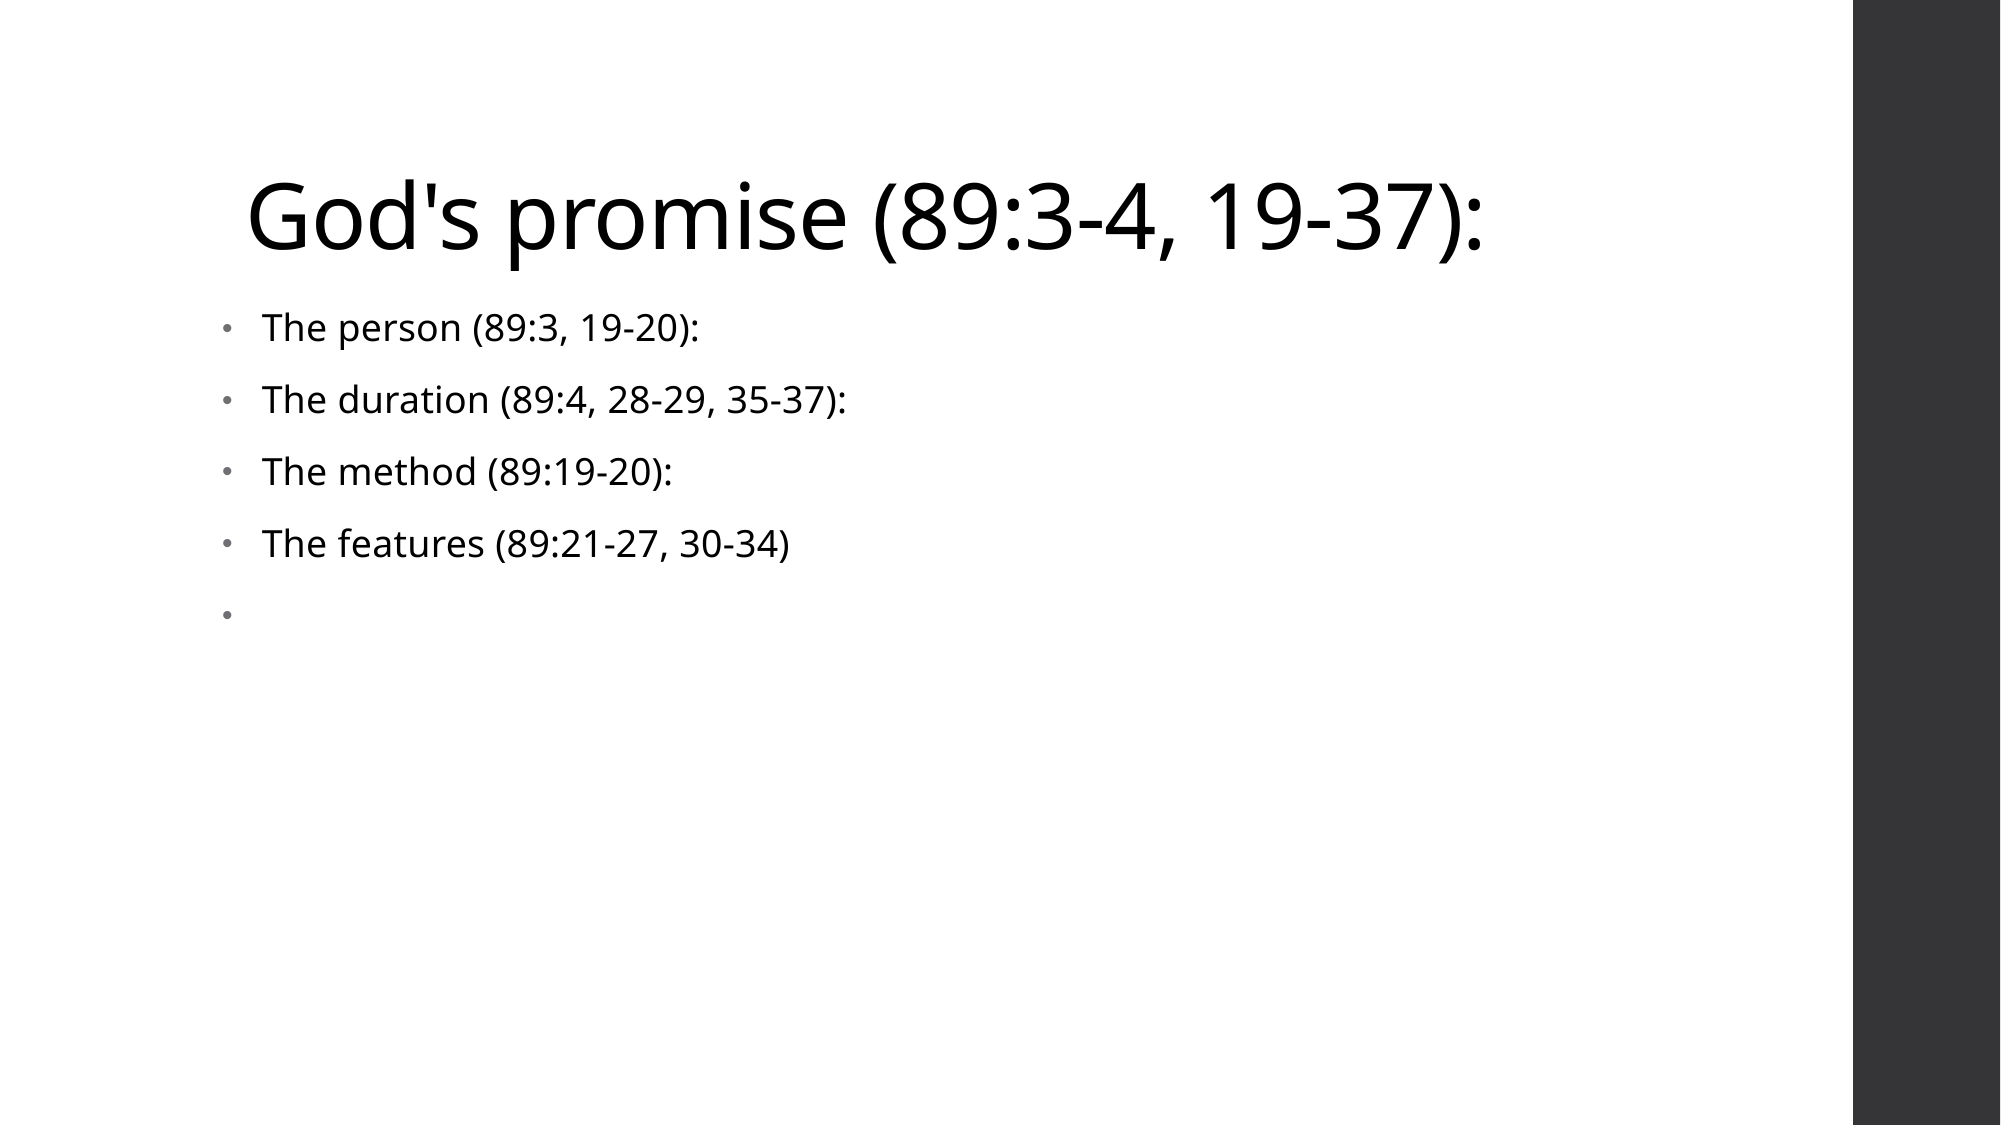

# God's promise (89:3-4, 19-37):
 The person (89:3, 19-20):
 The duration (89:4, 28-29, 35-37):
 The method (89:19-20):
 The features (89:21-27, 30-34)